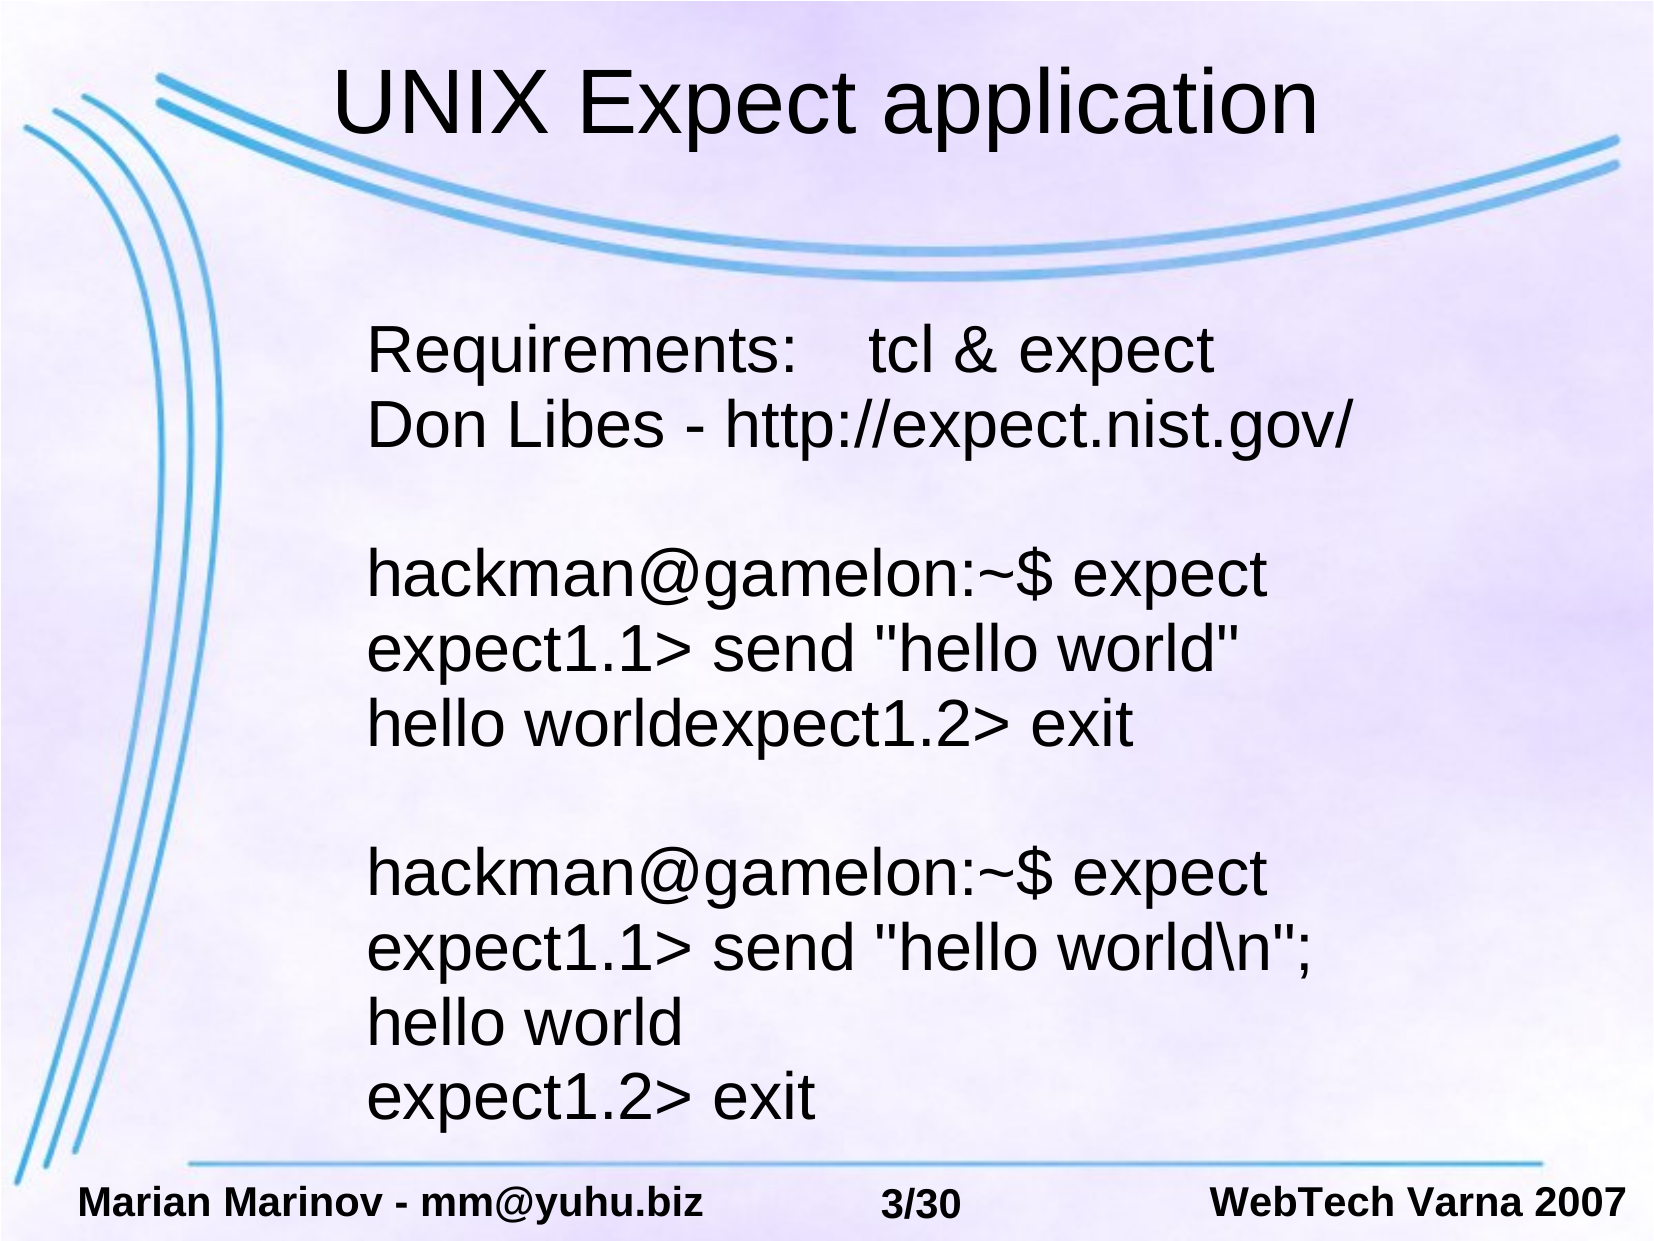

# UNIX Expect application
Requirements:	tcl & 	expect
Don Libes - http://expect.nist.gov/
hackman@gamelon:~$ expect
expect1.1> send "hello world"
hello worldexpect1.2> exit
hackman@gamelon:~$ expect
expect1.1> send "hello world\n";
hello world
expect1.2> exit
4
Marian Marinov - mm@yuhu.biz
WebTech Varna 2007
3/30